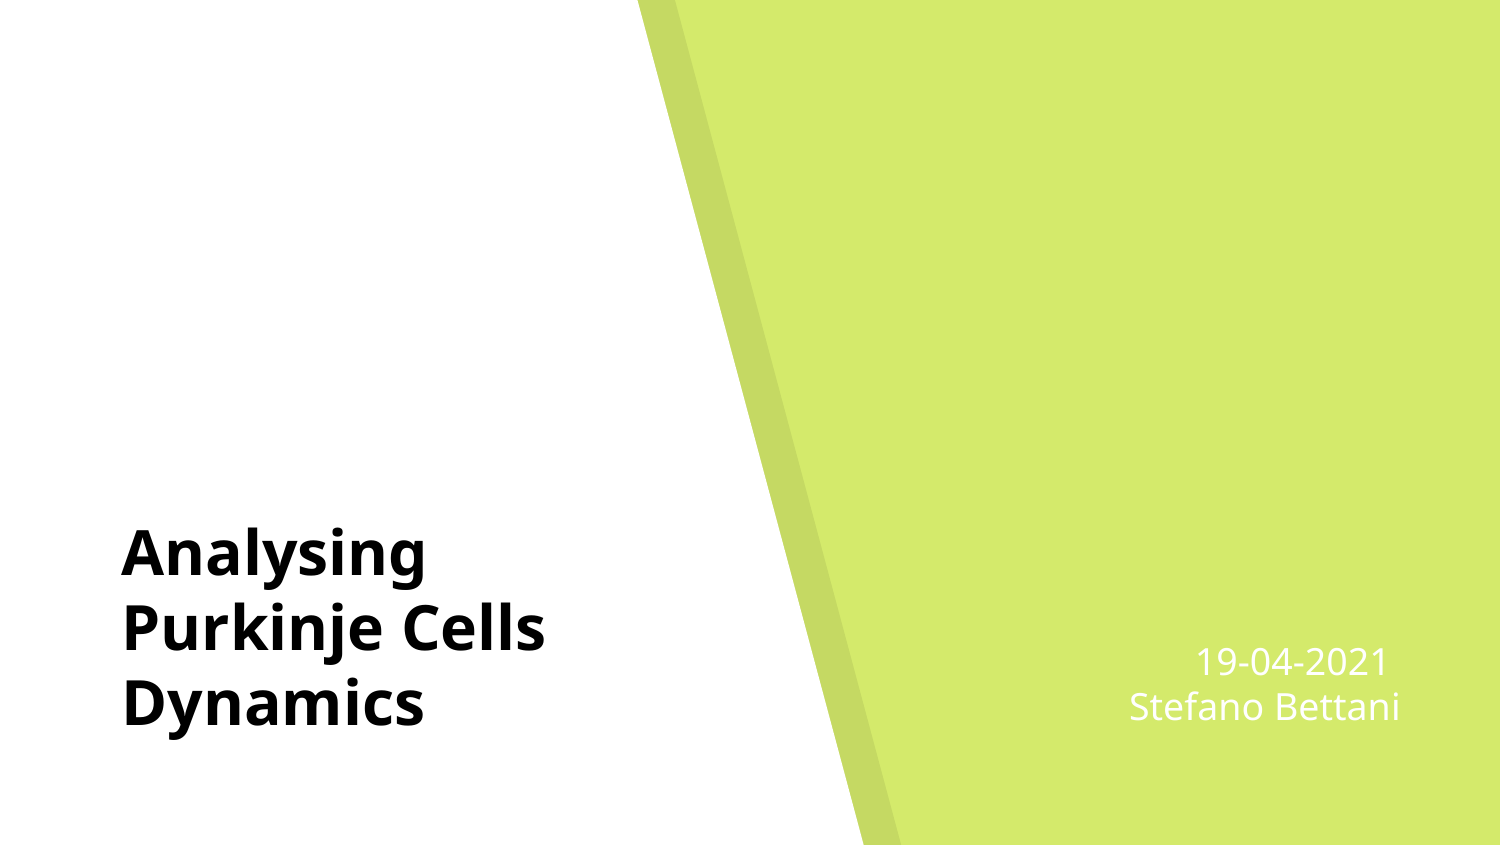

Analysing Purkinje Cells Dynamics
19-04-2021
Stefano Bettani